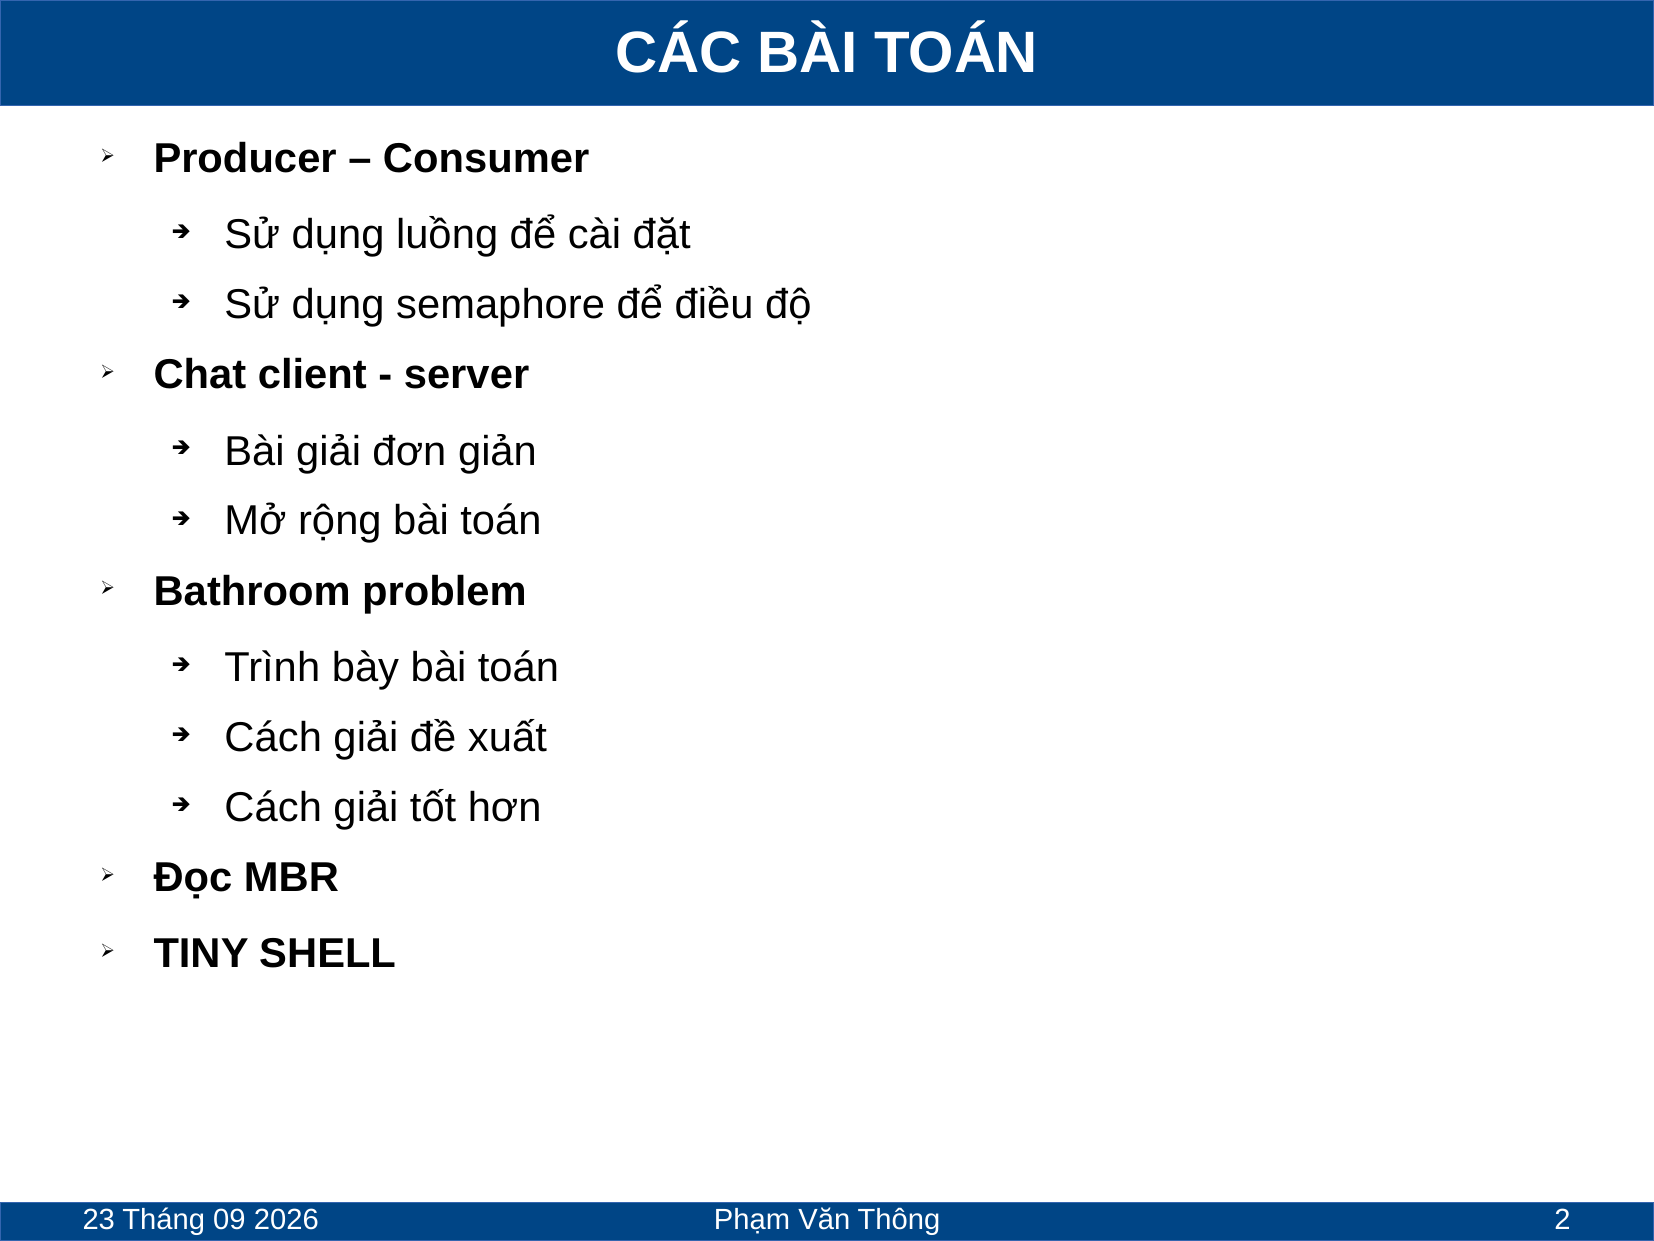

# CÁC BÀI TOÁN
Producer – Consumer
Sử dụng luồng để cài đặt
Sử dụng semaphore để điều độ
Chat client - server
Bài giải đơn giản
Mở rộng bài toán
Bathroom problem
Trình bày bài toán
Cách giải đề xuất
Cách giải tốt hơn
Đọc MBR
TINY SHELL
Phạm Văn Thông
2